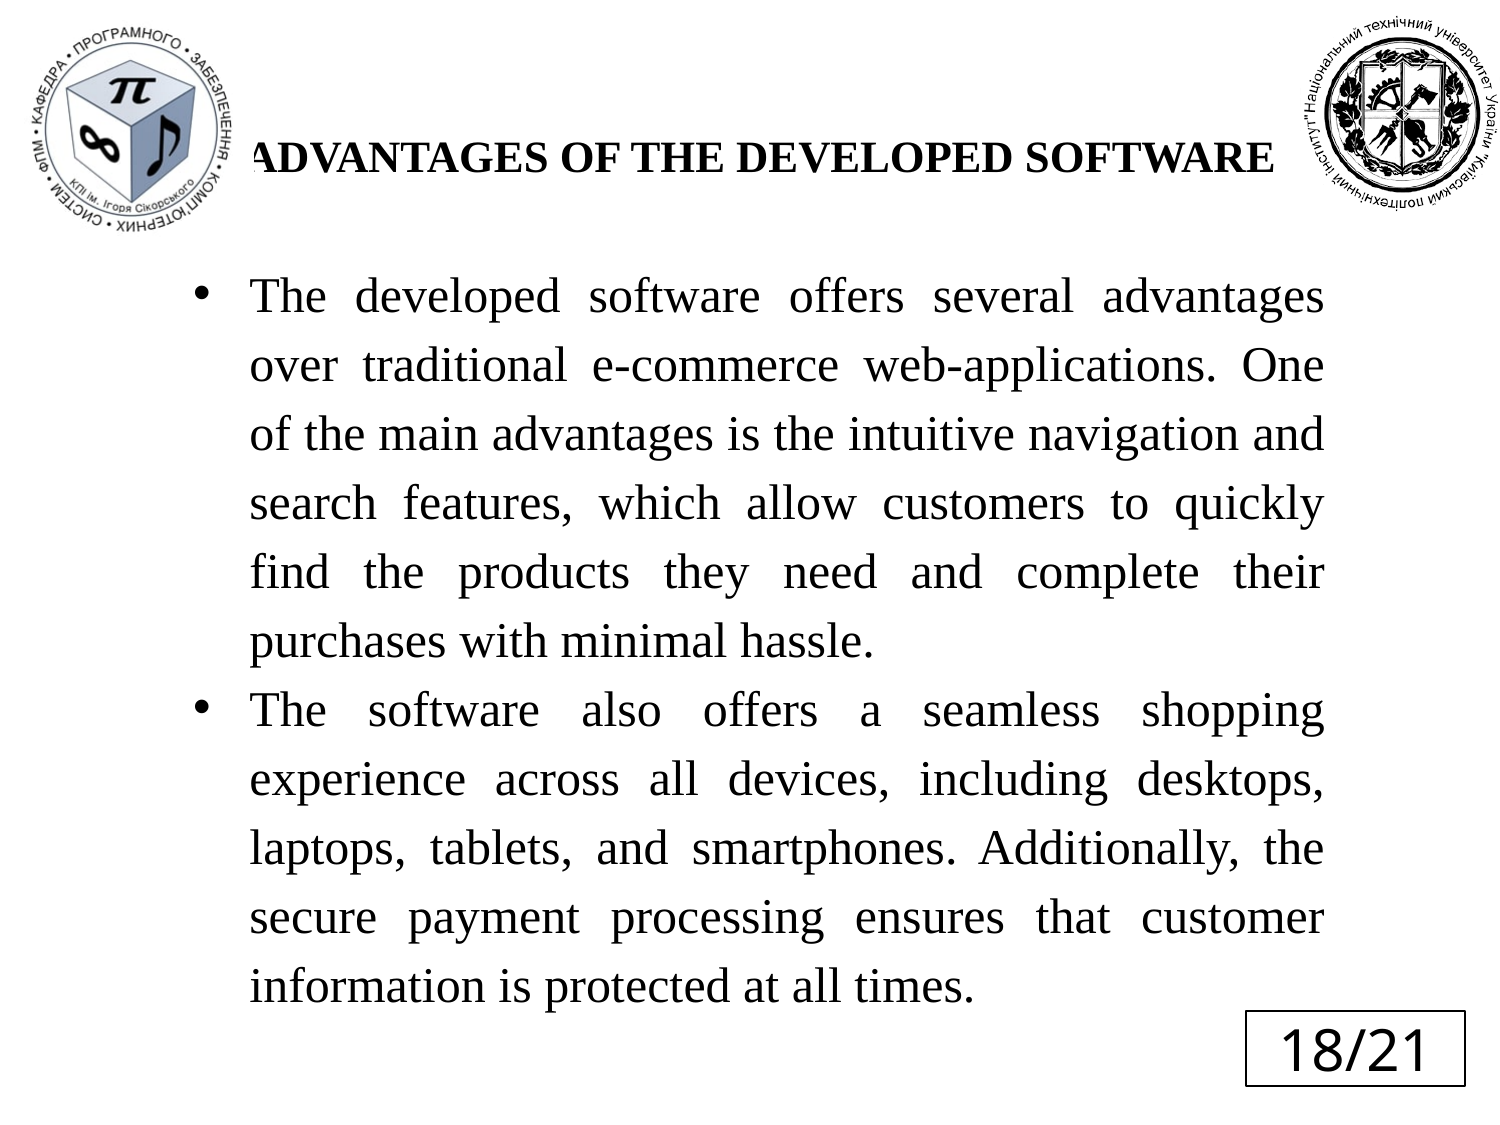

# ADVANTAGES OF THE DEVELOPED SOFTWARE
The developed software offers several advantages over traditional e-commerce web-applications. One of the main advantages is the intuitive navigation and search features, which allow customers to quickly find the products they need and complete their purchases with minimal hassle.
The software also offers a seamless shopping experience across all devices, including desktops, laptops, tablets, and smartphones. Additionally, the secure payment processing ensures that customer information is protected at all times.
18/21